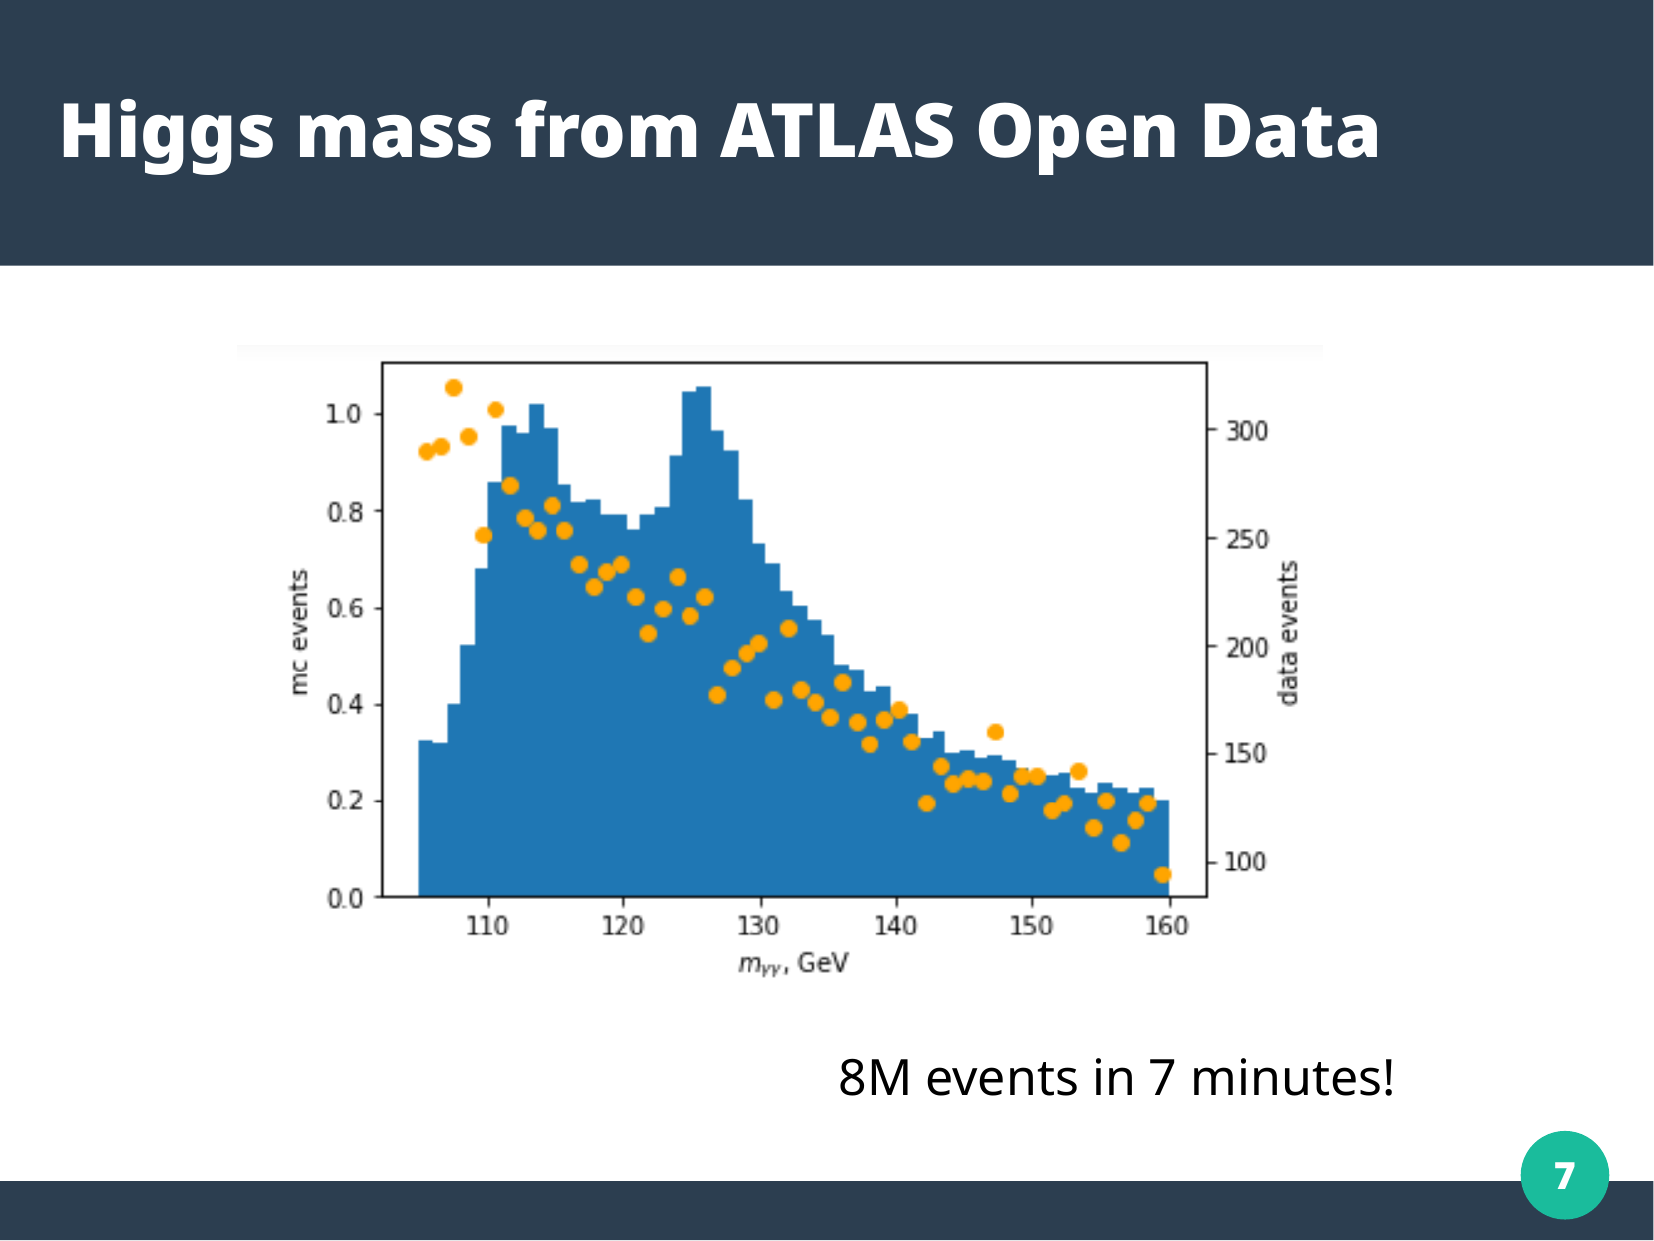

# Higgs mass from ATLAS Open Data
8M events in 7 minutes!
7